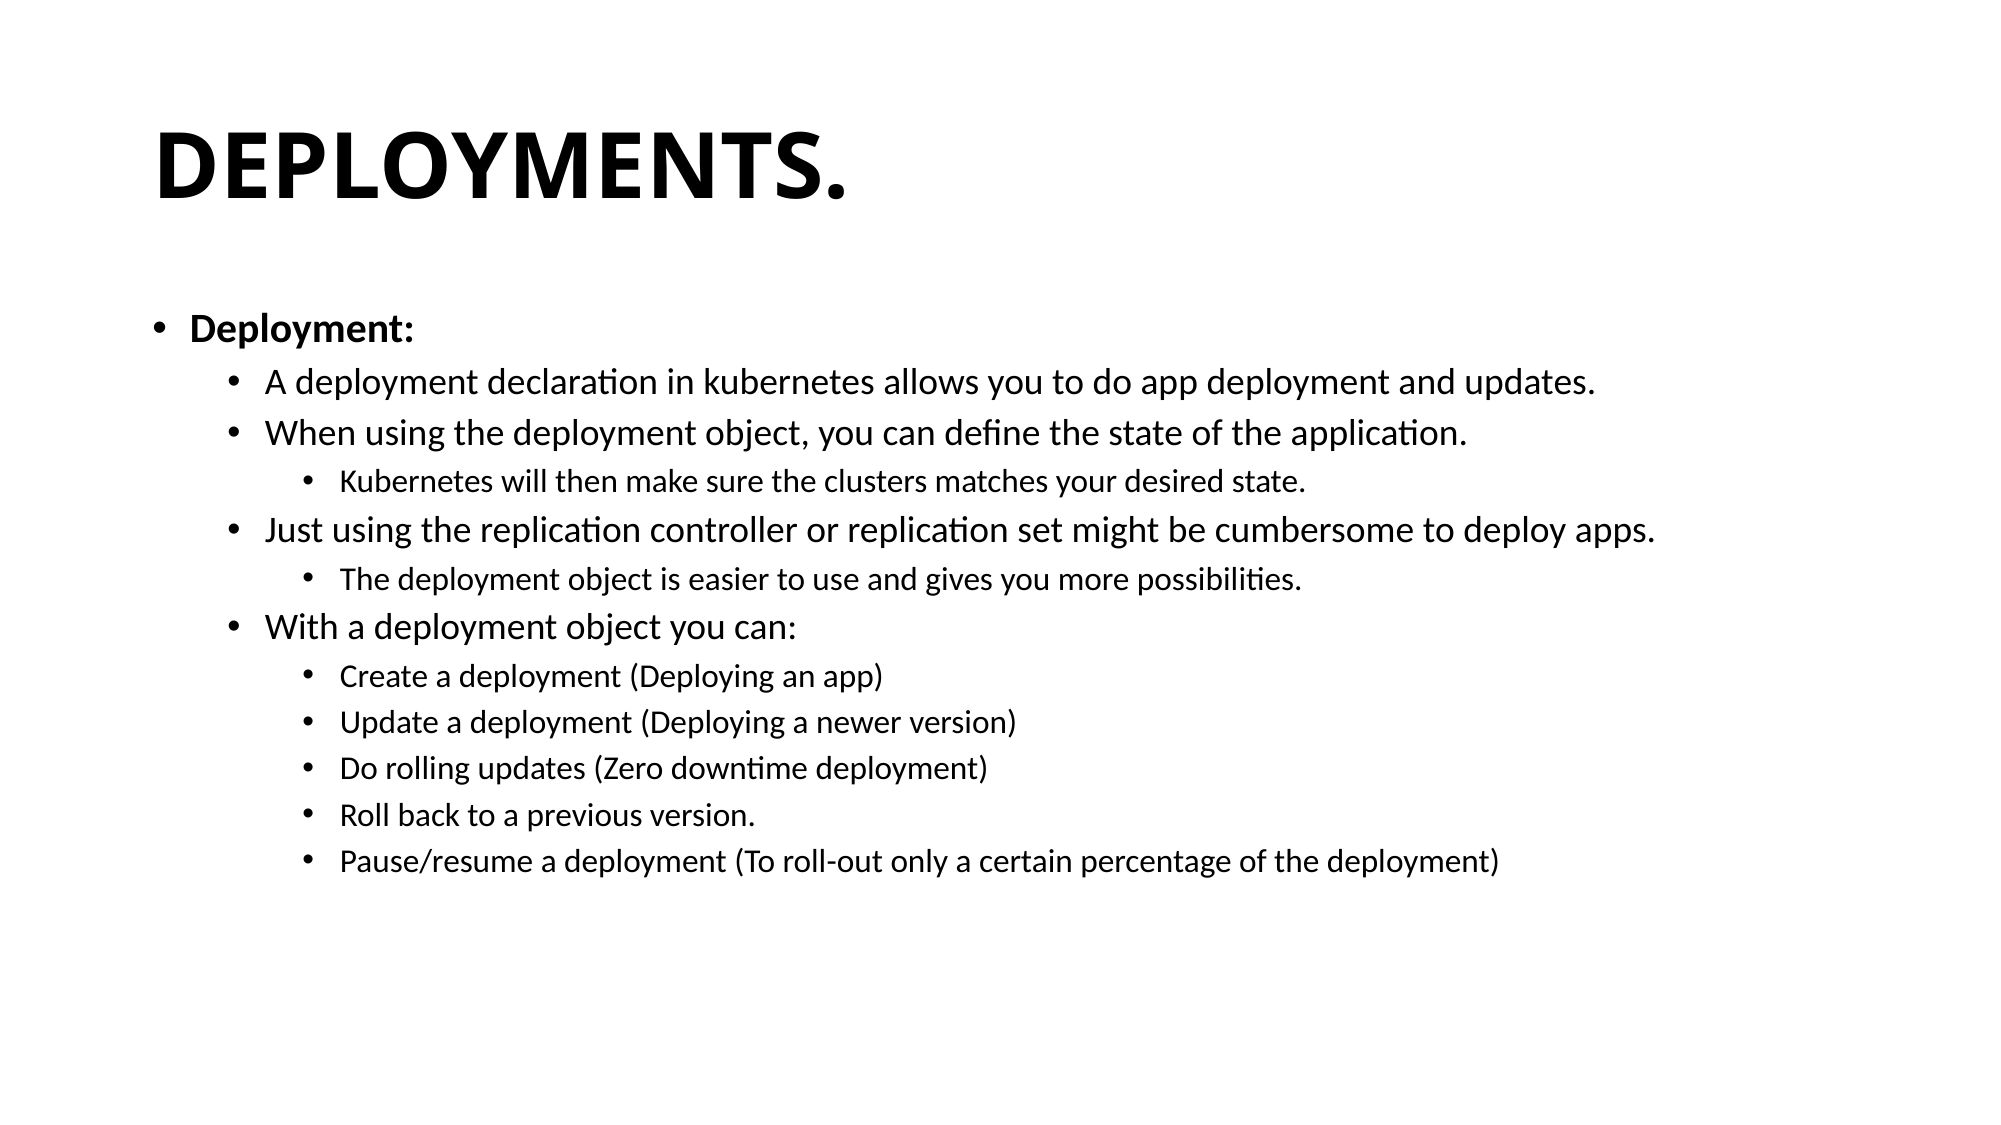

# DEPLOYMENTS.
Deployment:
A deployment declaration in kubernetes allows you to do app deployment and updates.
When using the deployment object, you can define the state of the application.
Kubernetes will then make sure the clusters matches your desired state.
Just using the replication controller or replication set might be cumbersome to deploy apps.
The deployment object is easier to use and gives you more possibilities.
With a deployment object you can:
Create a deployment (Deploying an app)
Update a deployment (Deploying a newer version)
Do rolling updates (Zero downtime deployment)
Roll back to a previous version.
Pause/resume a deployment (To roll-out only a certain percentage of the deployment)